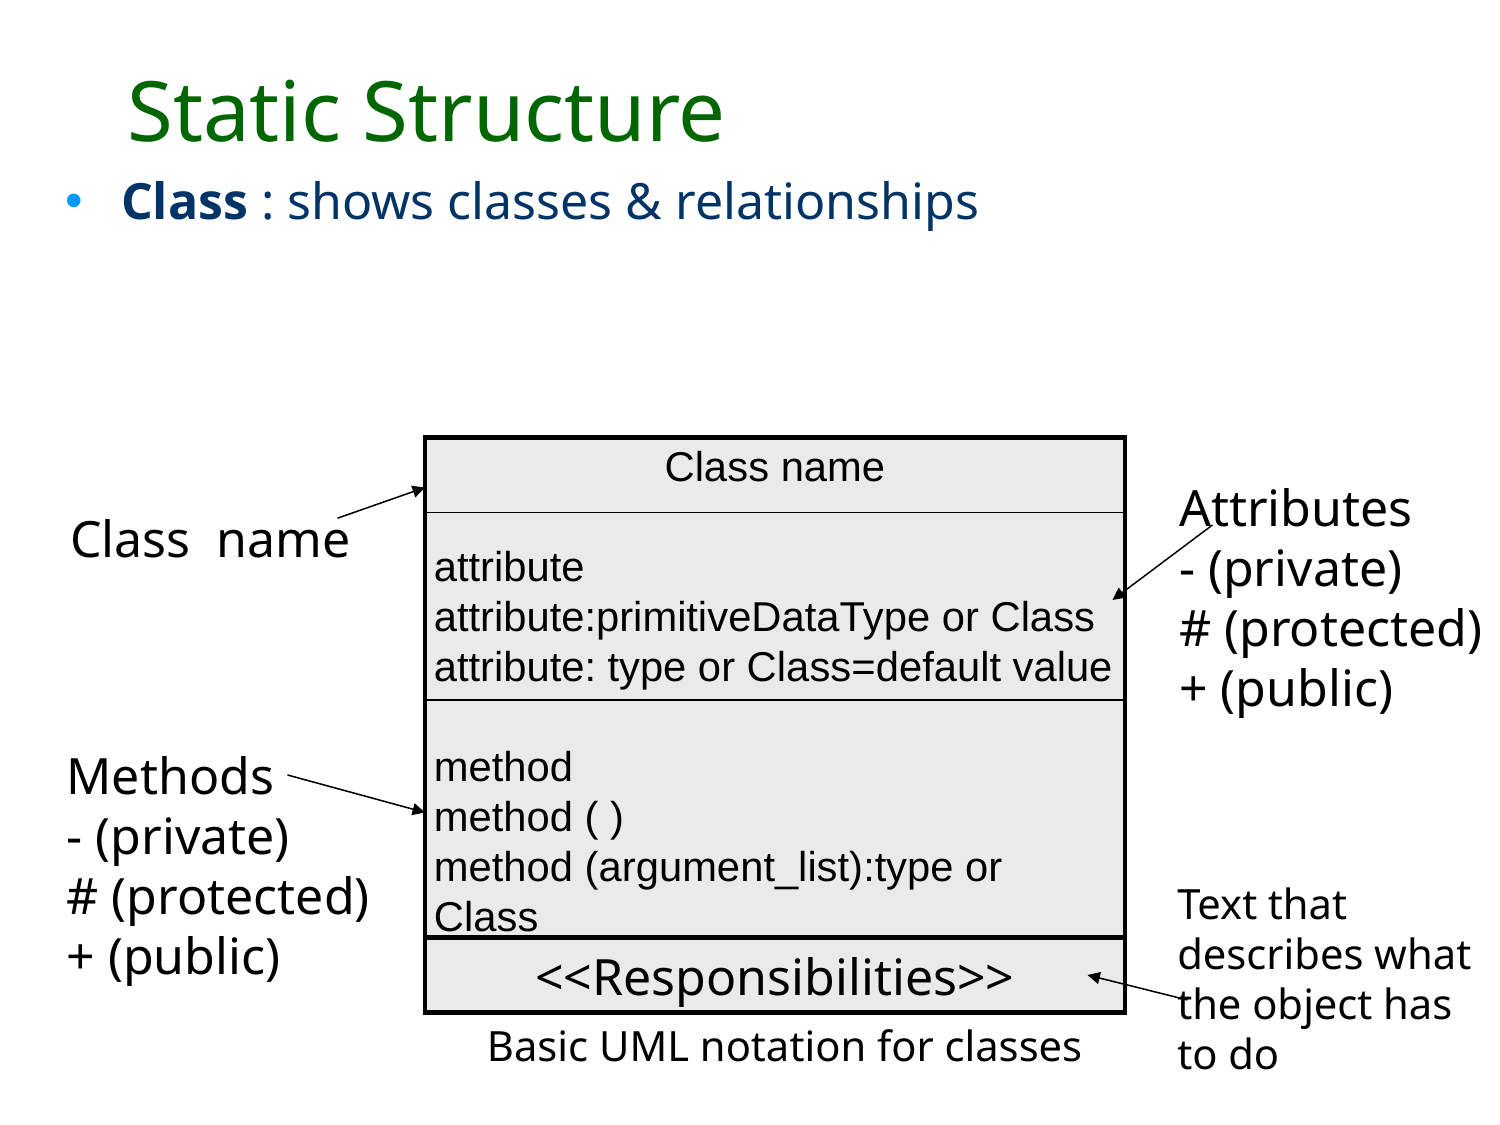

# Static Structure
Class : shows classes & relationships
Class name
attribute
attribute:primitiveDataType or Class
attribute: type or Class=default value
method
method ( )
method (argument_list):type or Class
Attributes
- (private)
# (protected)
+ (public)
Class name
Methods
- (private)
# (protected)
+ (public)
Text that describes what the object has to do
<<Responsibilities>>
Basic UML notation for classes